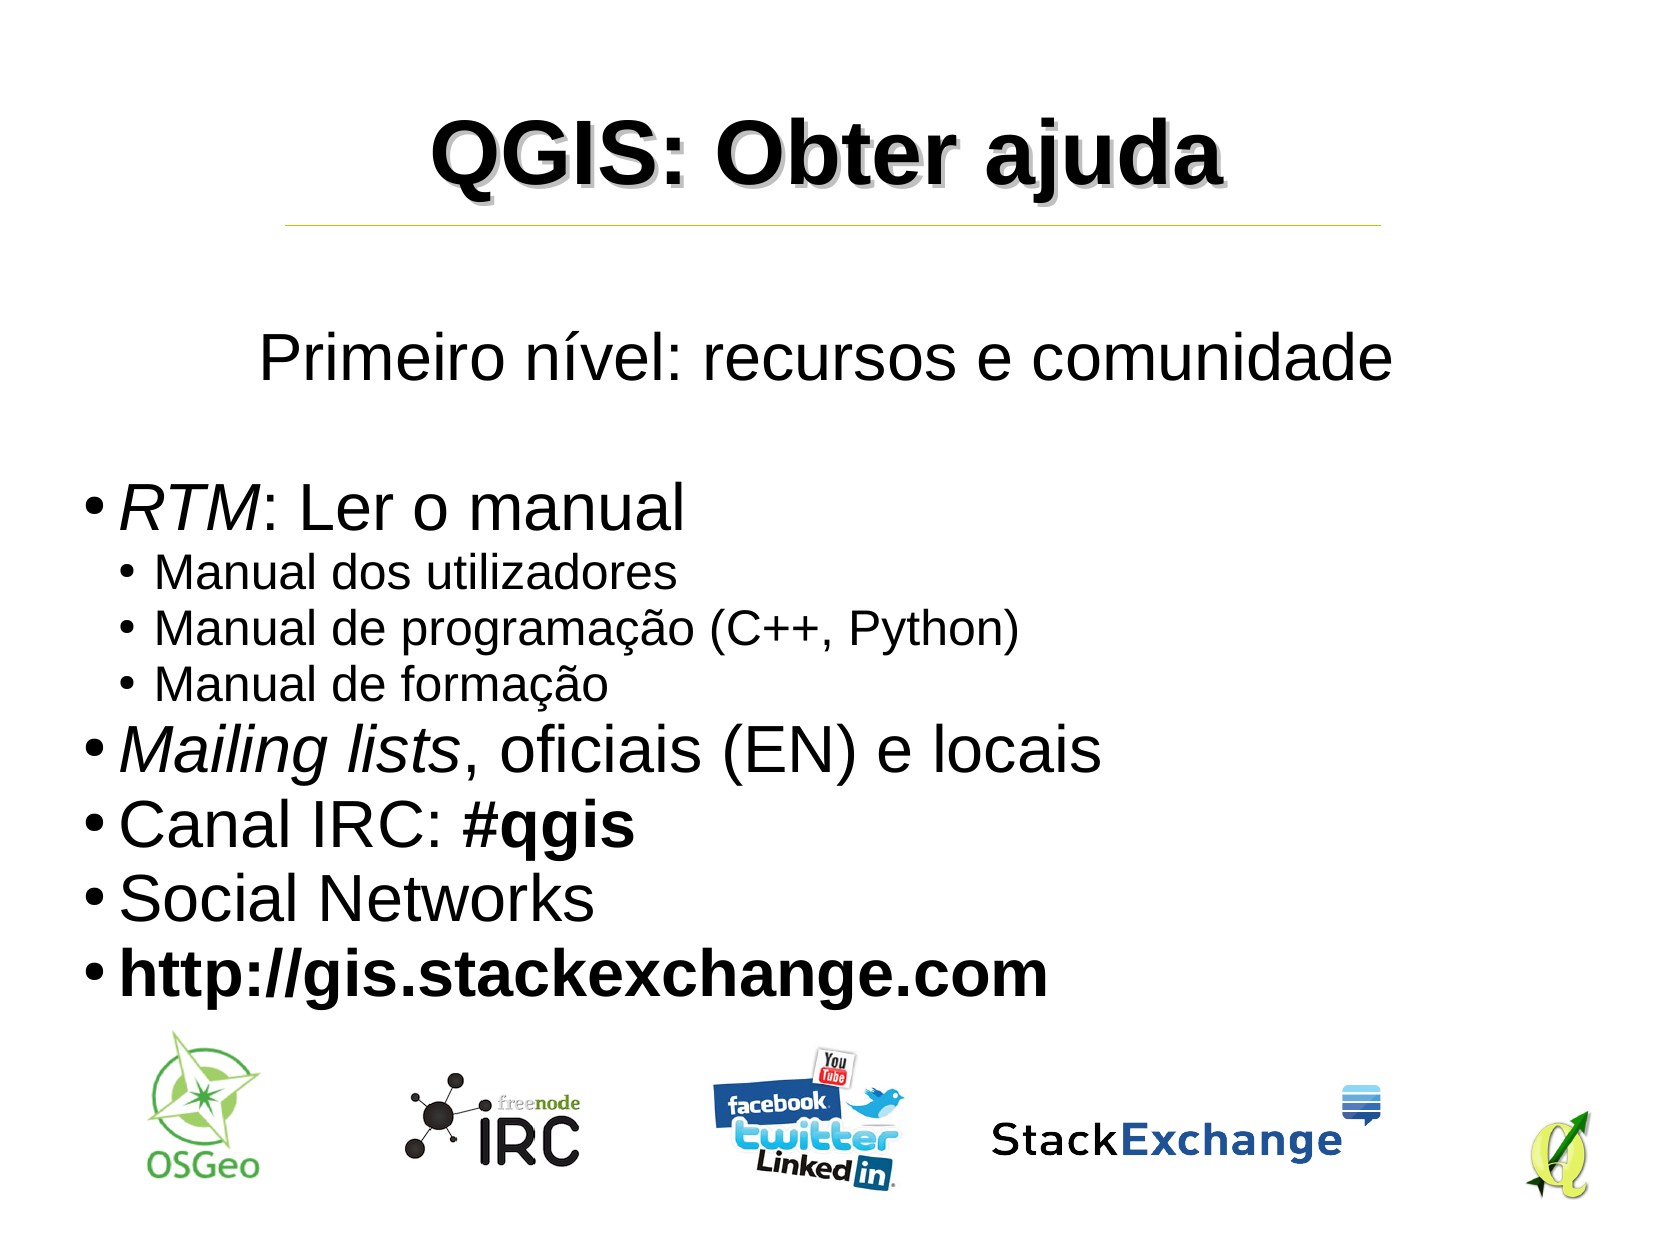

# QGIS: Obter ajuda
Primeiro nível: recursos e comunidade
RTM: Ler o manual
Manual dos utilizadores
Manual de programação (C++, Python)
Manual de formação
Mailing lists, oficiais (EN) e locais
Canal IRC: #qgis
Social Networks
http://gis.stackexchange.com